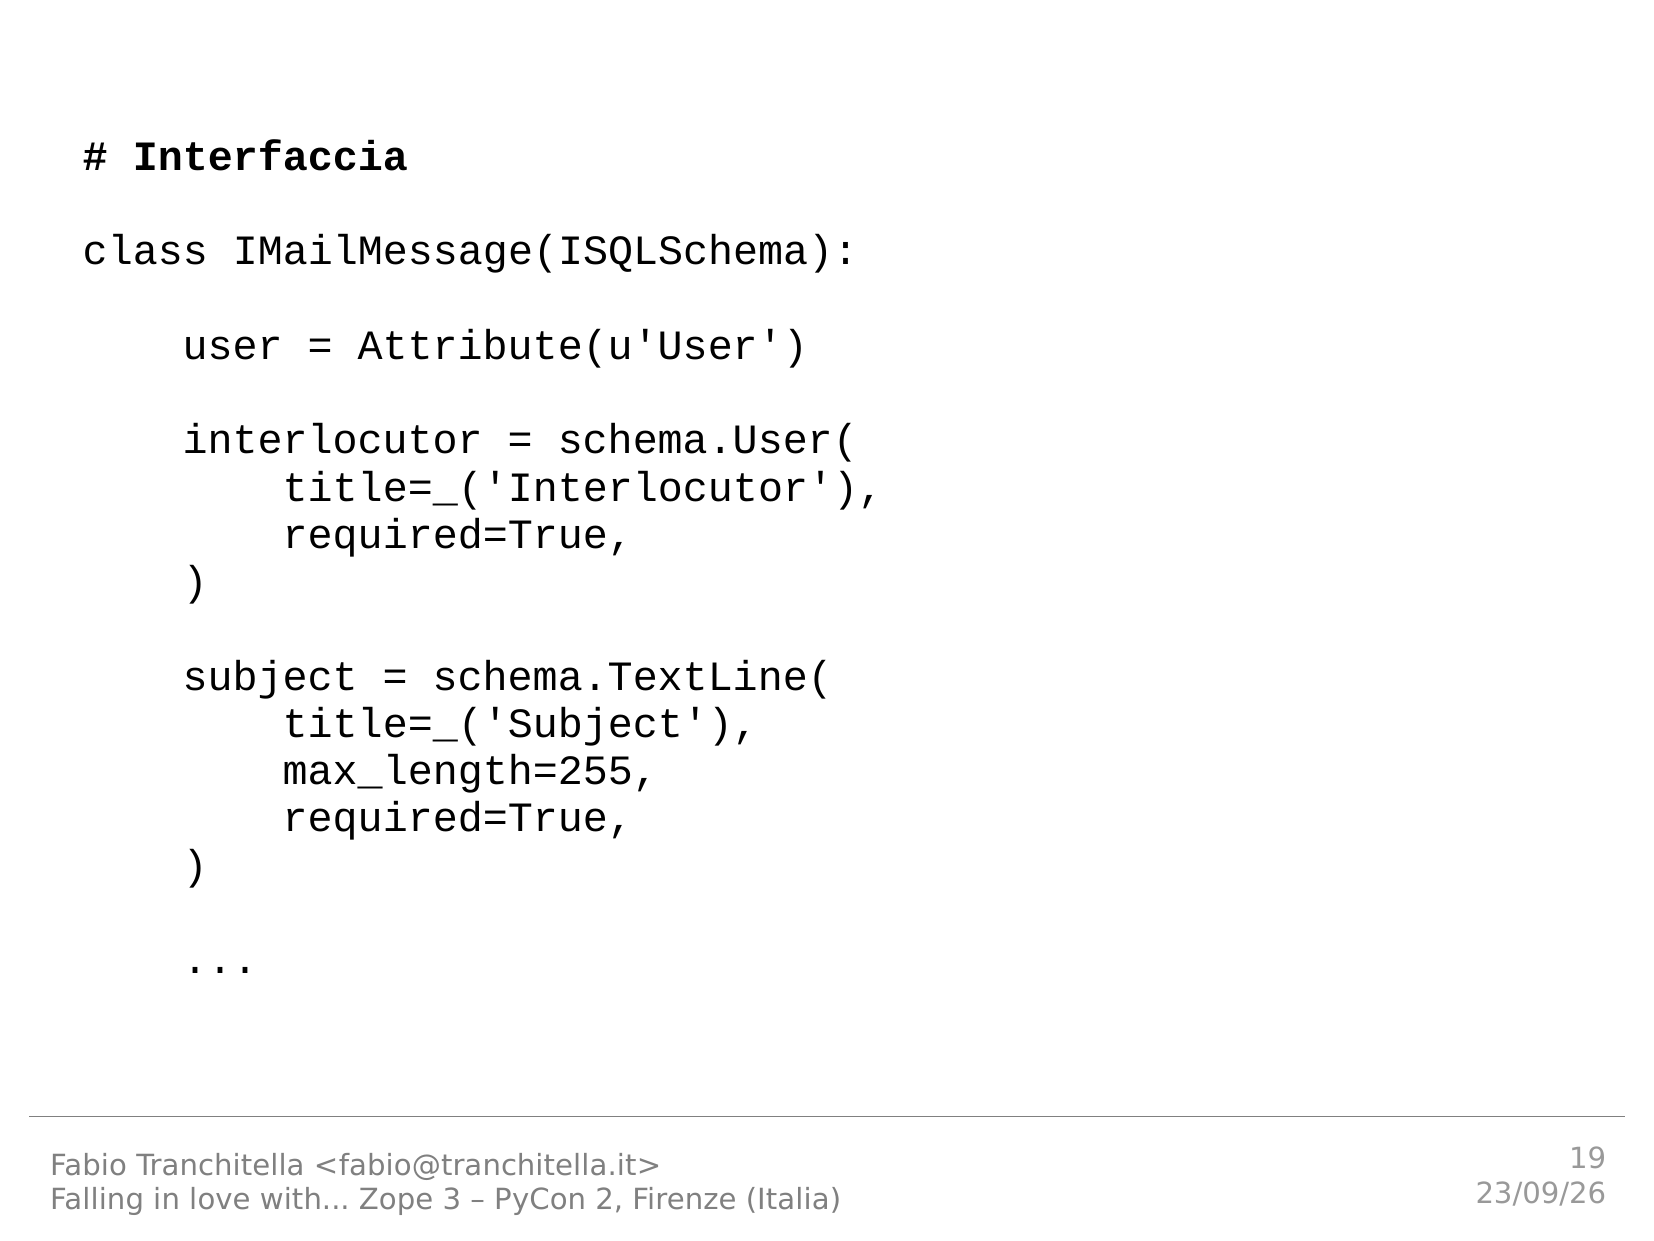

# # Interfaccia
class IMailMessage(ISQLSchema):
 user = Attribute(u'User')
 interlocutor = schema.User(
 title=_('Interlocutor'),
 required=True,
 )
 subject = schema.TextLine(
 title=_('Subject'),
 max_length=255,
 required=True,
 )
 ...
19